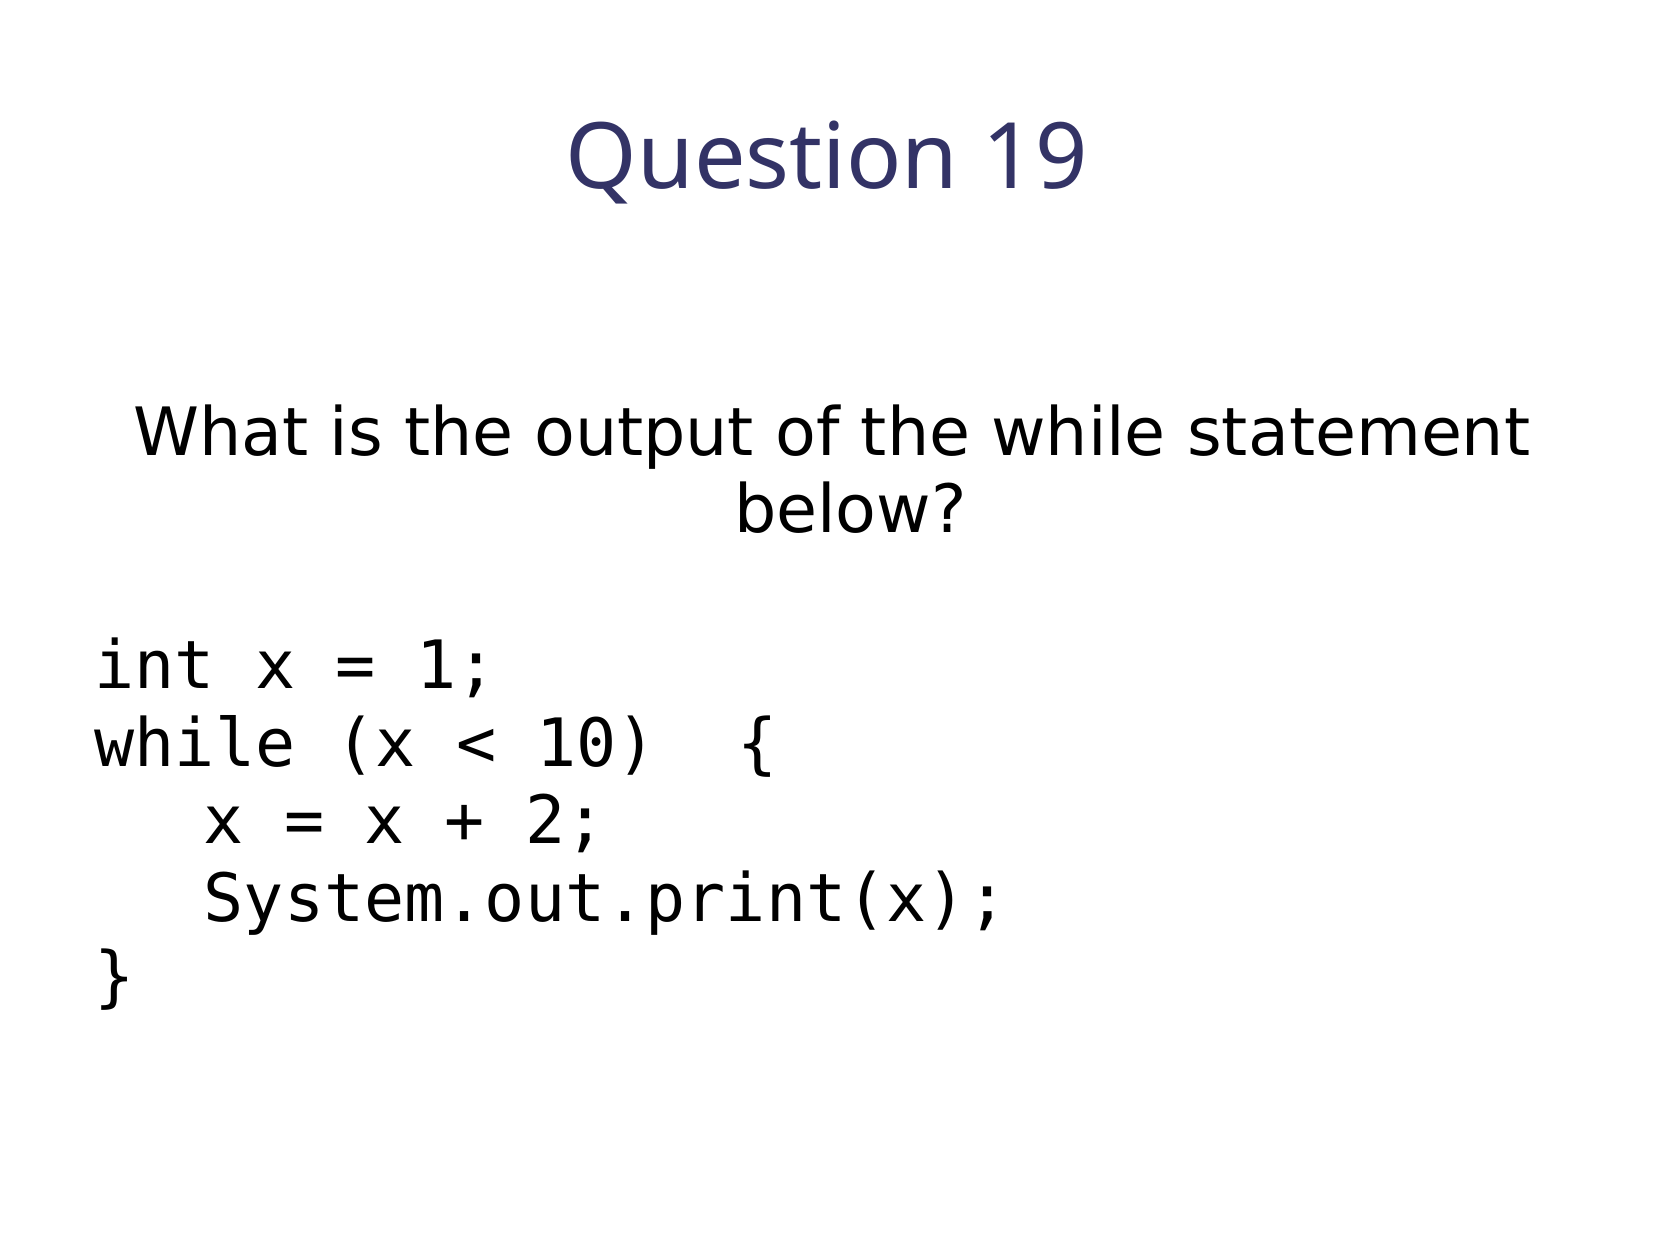

# Question
What is the output of the while statement below?
int x = 1;
while (x < 10) {
	x = x + 2;
	System.out.print(x);
}